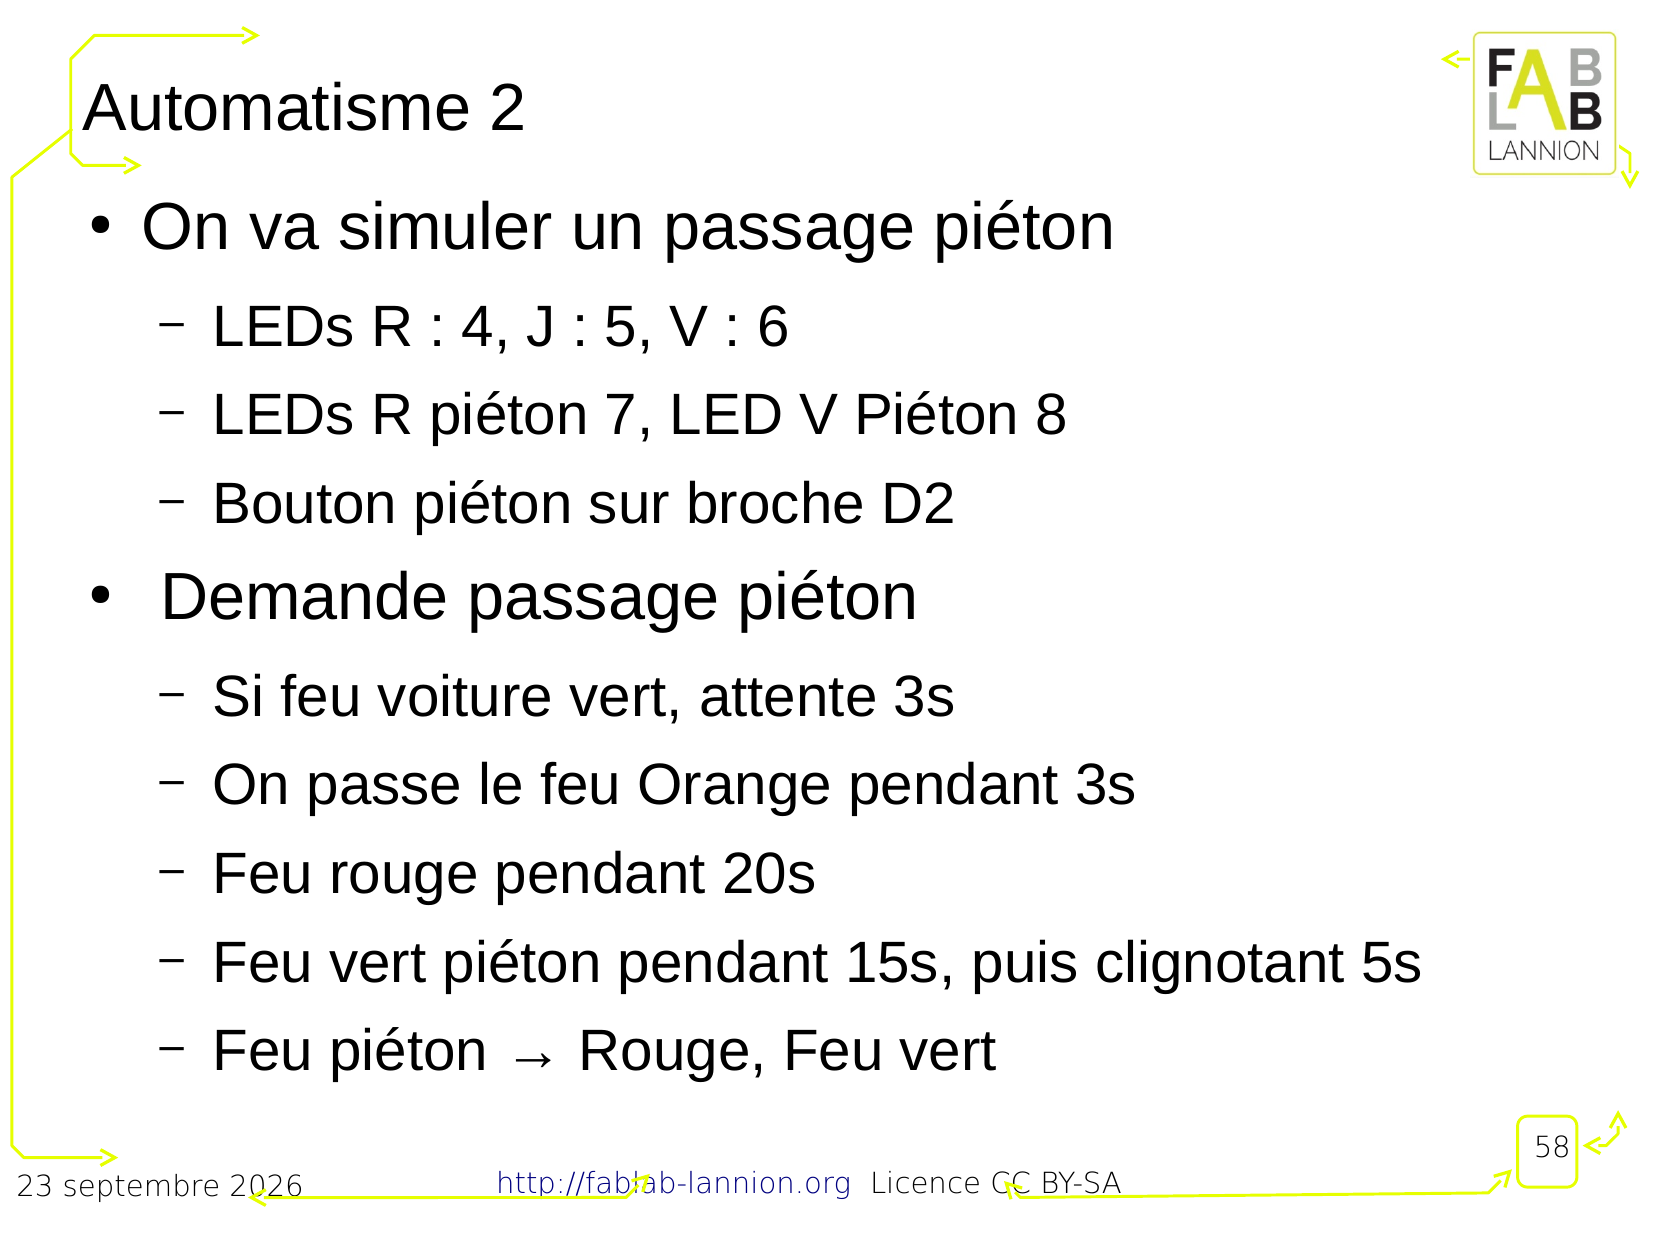

# Automatisme 2
On va simuler un passage piéton
LEDs R : 4, J : 5, V : 6
LEDs R piéton 7, LED V Piéton 8
Bouton piéton sur broche D2
 Demande passage piéton
Si feu voiture vert, attente 3s
On passe le feu Orange pendant 3s
Feu rouge pendant 20s
Feu vert piéton pendant 15s, puis clignotant 5s
Feu piéton → Rouge, Feu vert
58